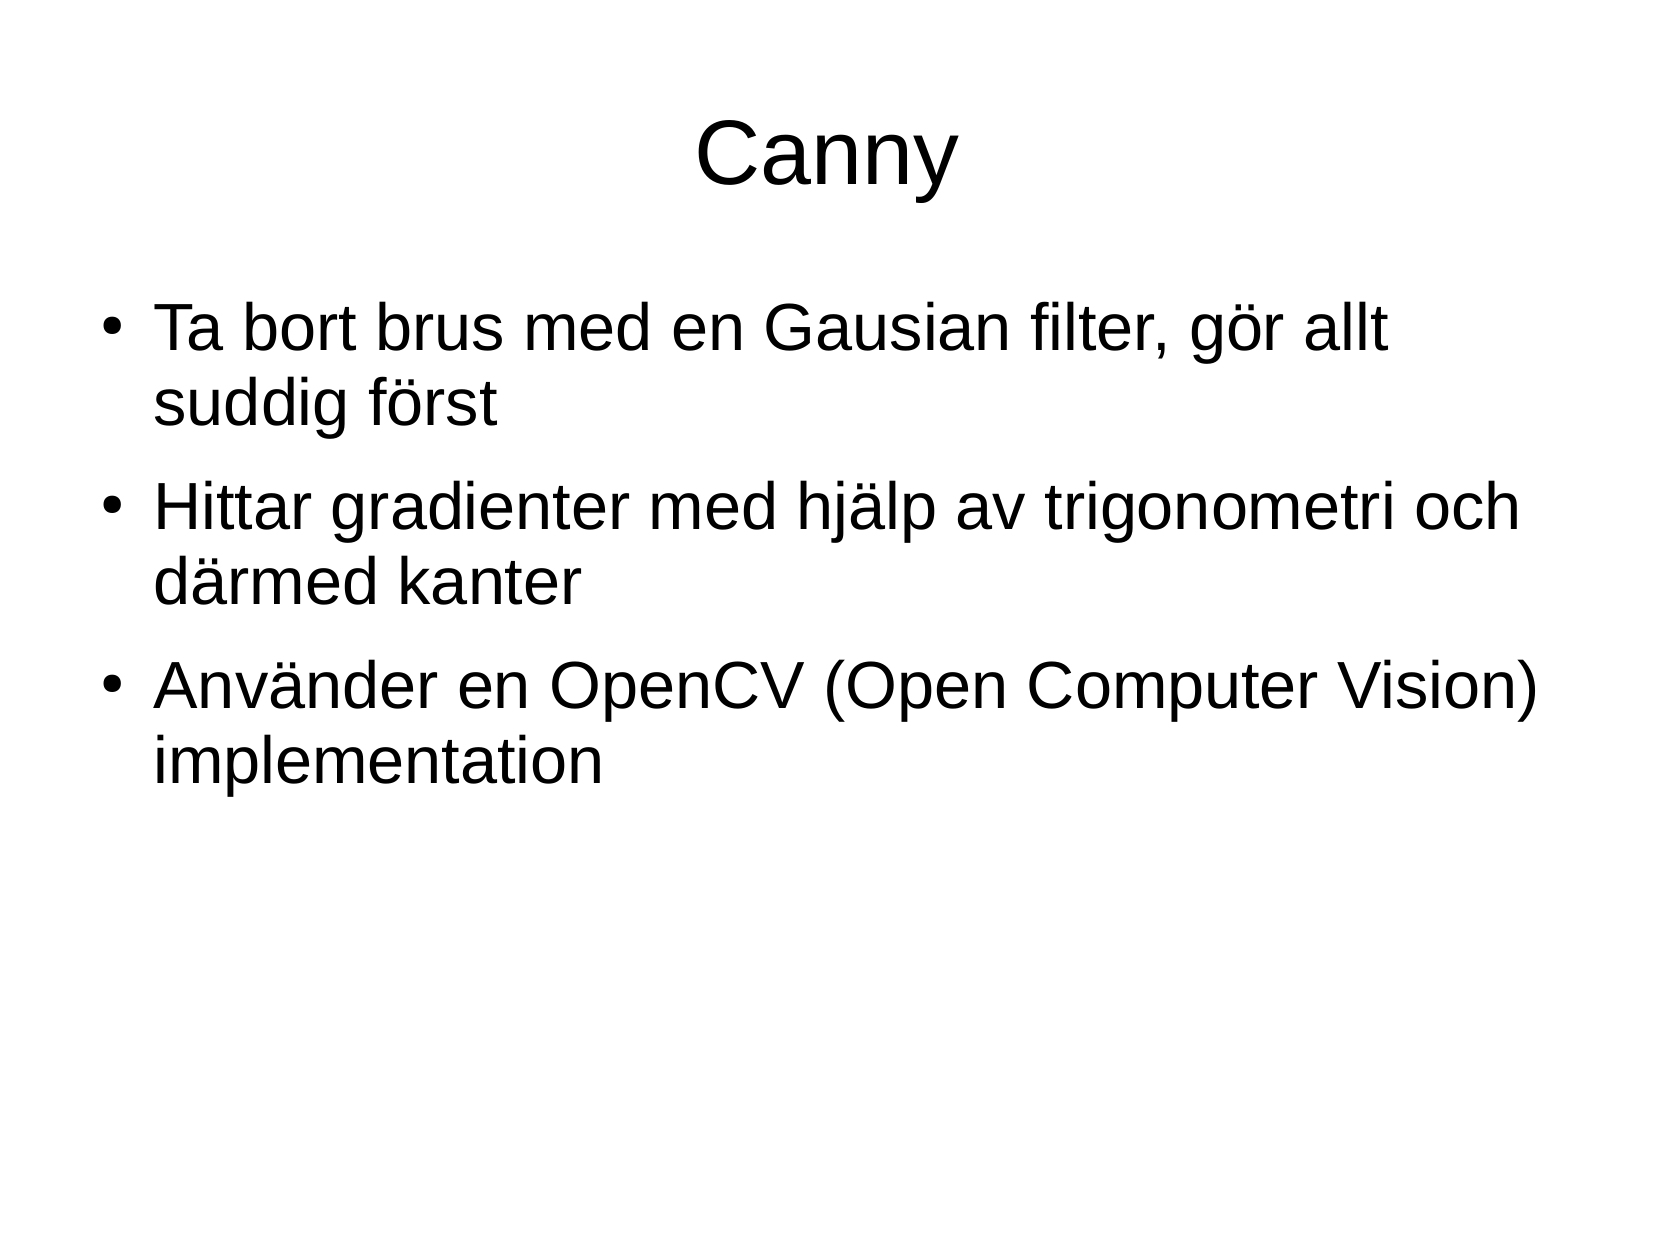

# Canny
Ta bort brus med en Gausian filter, gör allt suddig först
Hittar gradienter med hjälp av trigonometri och därmed kanter
Använder en OpenCV (Open Computer Vision) implementation